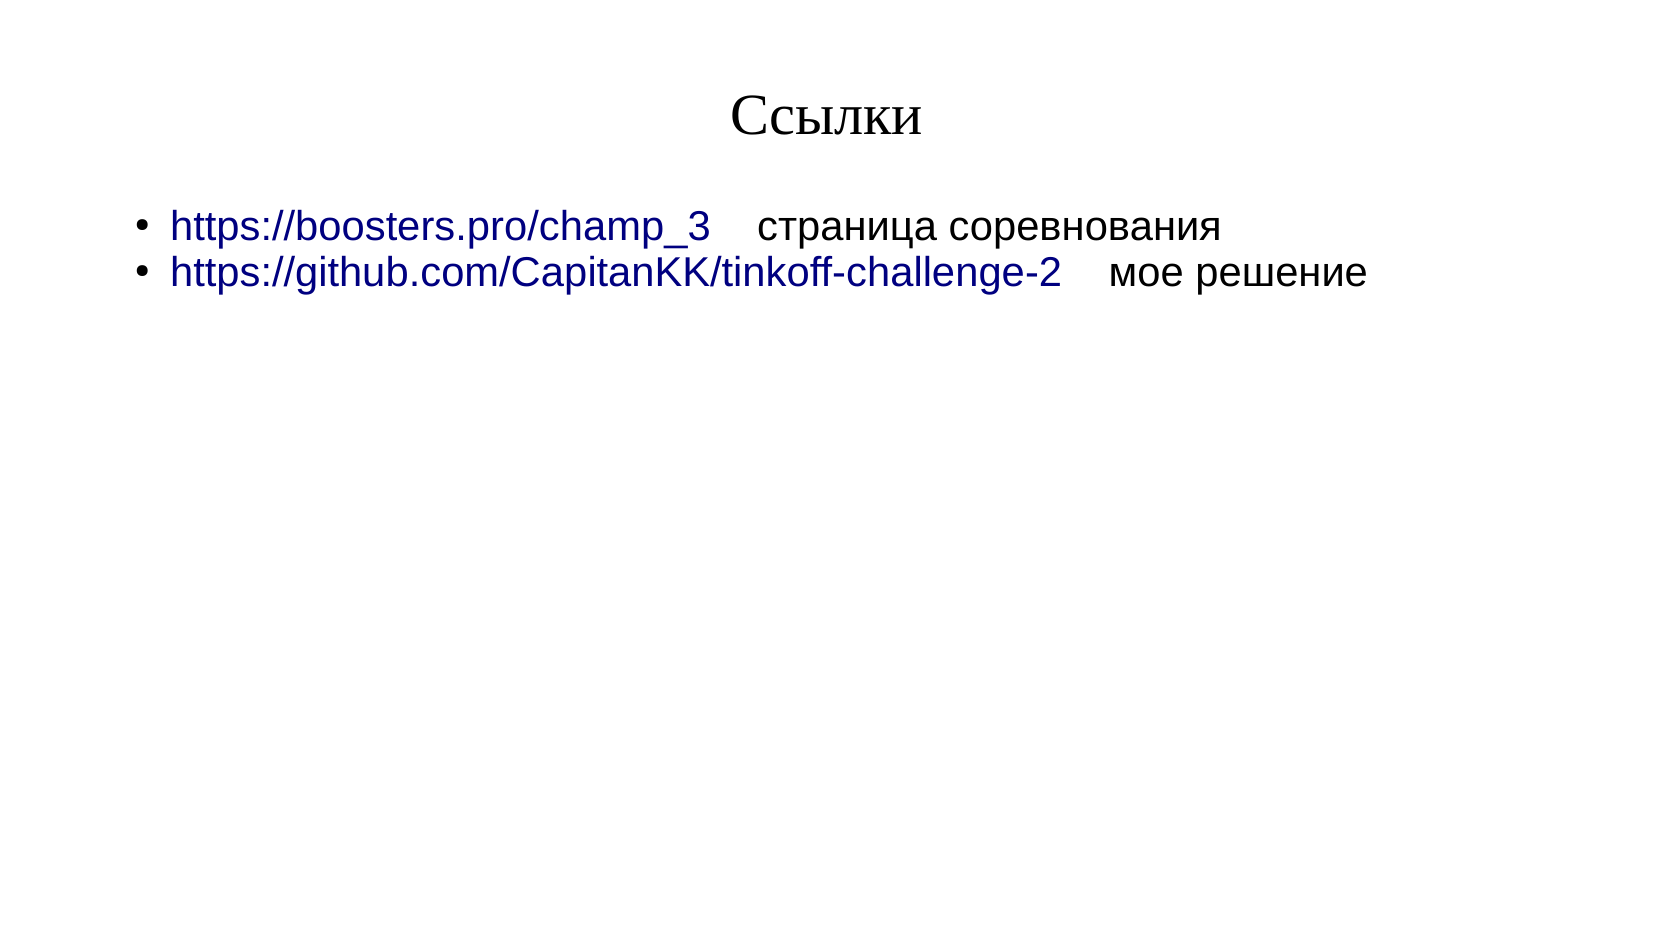

Ссылки
https://boosters.pro/champ_3 страница соревнования
https://github.com/CapitanKK/tinkoff-challenge-2 мое решение